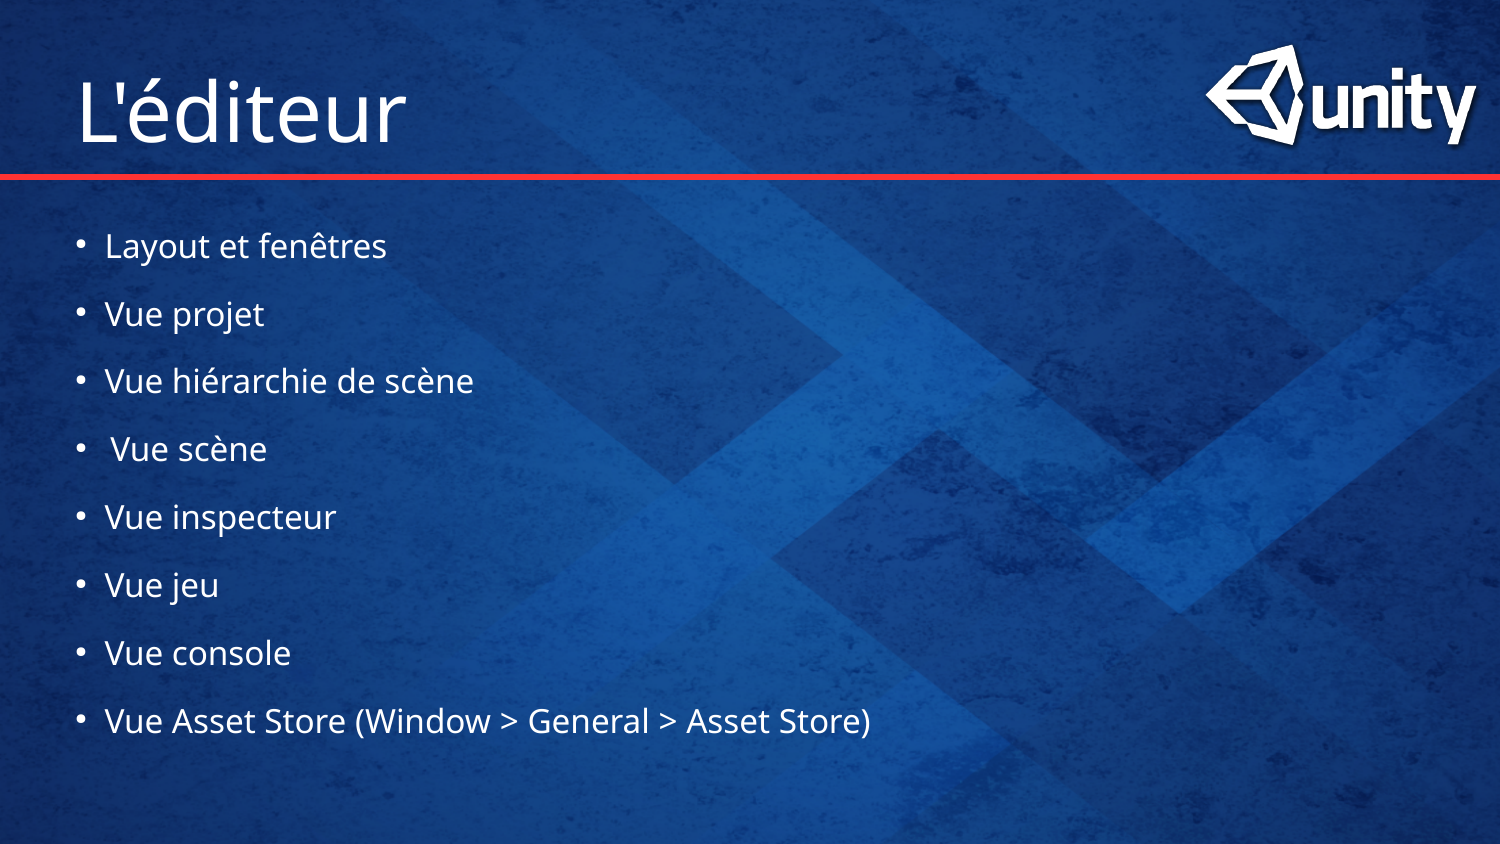

# L'éditeur
Layout et fenêtres
Vue projet
Vue hiérarchie de scène
Vue scène
Vue inspecteur
Vue jeu
Vue console
Vue Asset Store (Window > General > Asset Store)